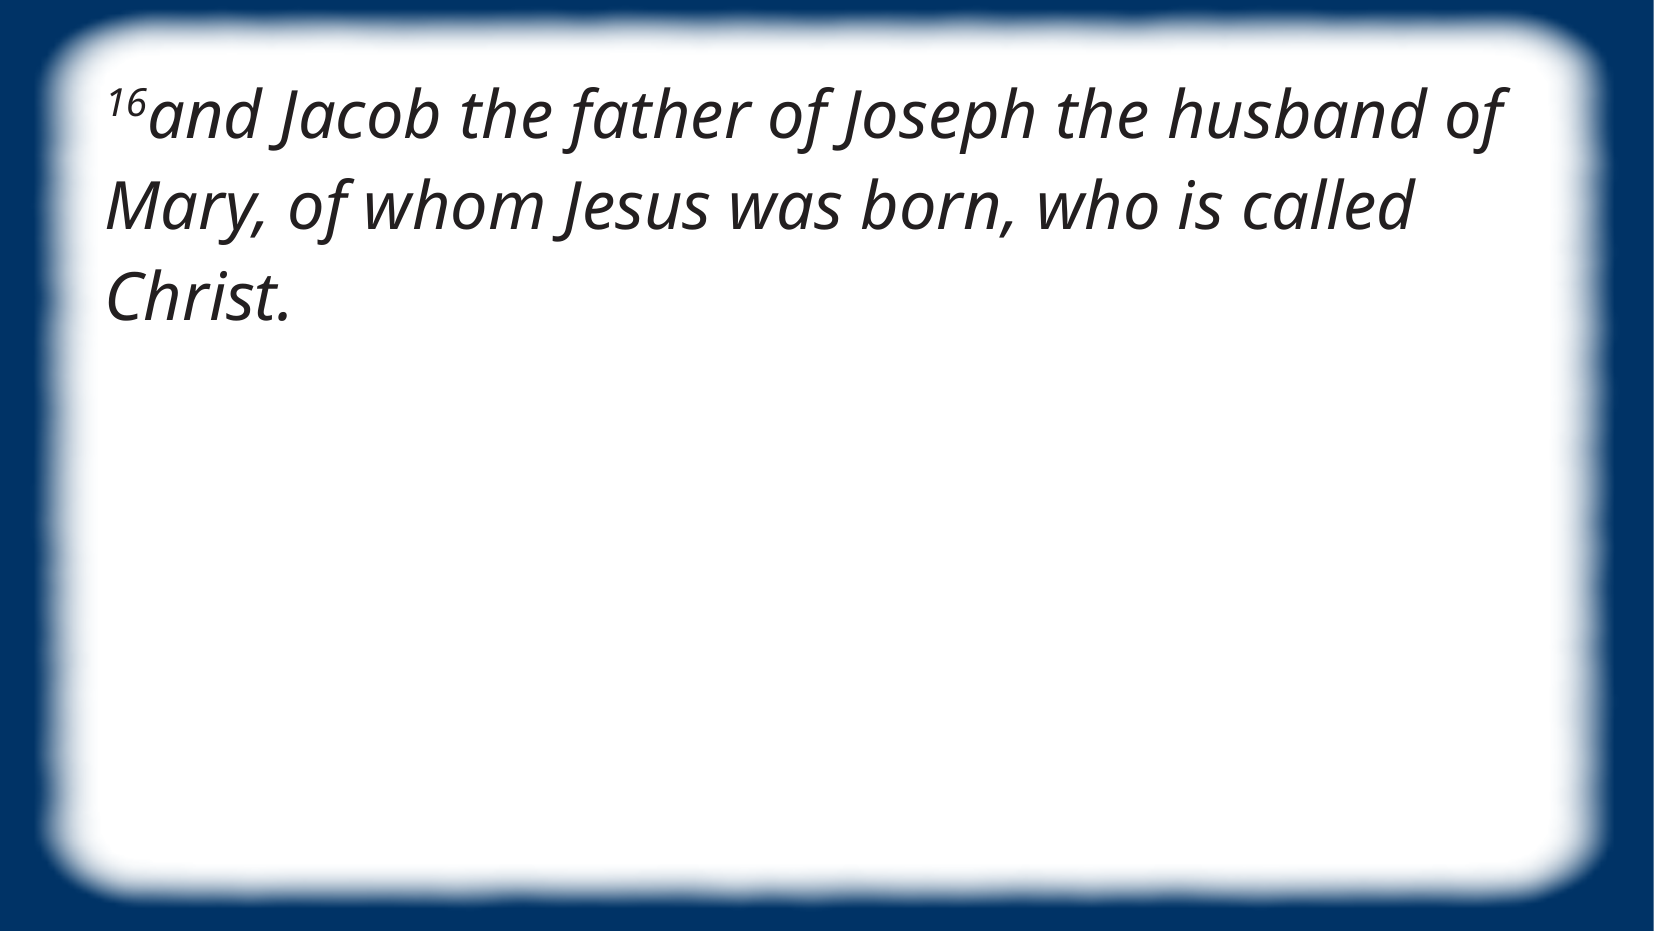

16and Jacob the father of Joseph the husband of Mary, of whom Jesus was born, who is called Christ.